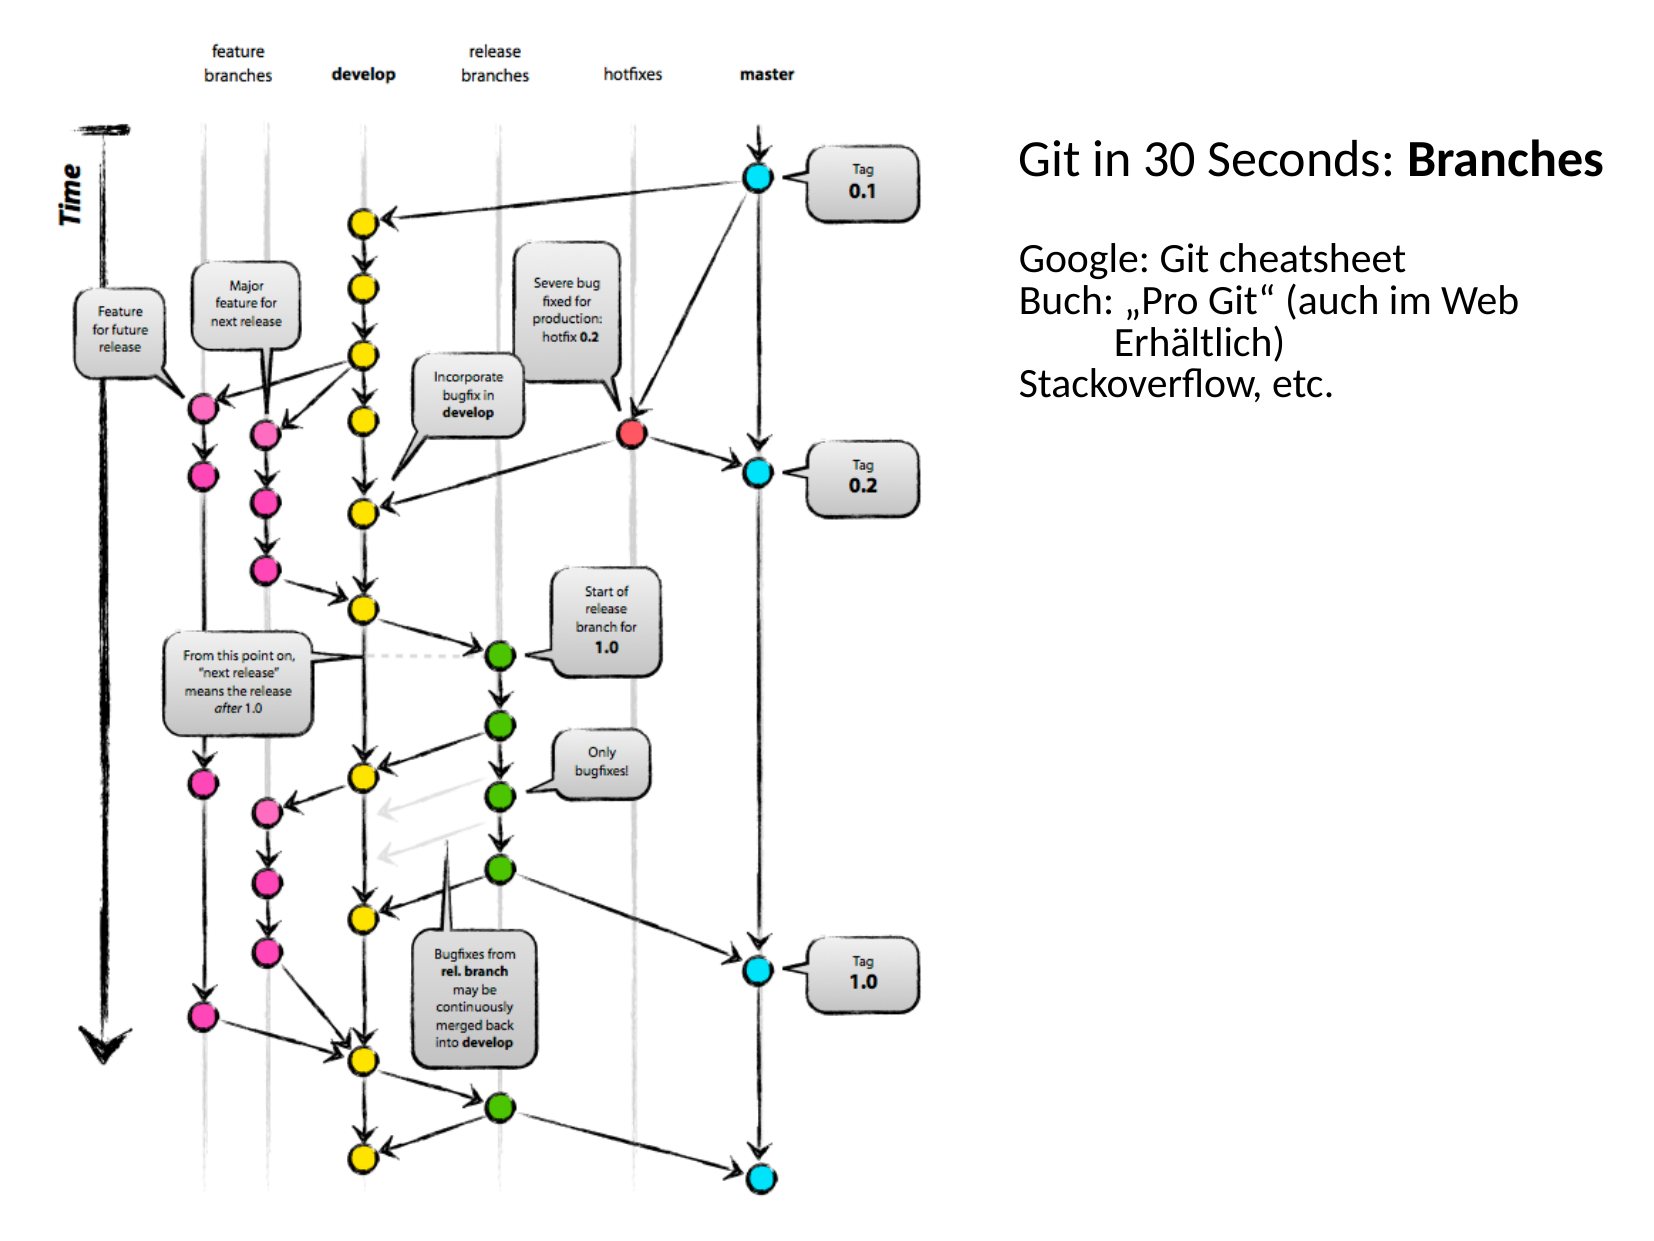

Git in 30 Seconds: Branches
Google: Git cheatsheet
Buch: „Pro Git“ (auch im Web
 Erhältlich)
Stackoverflow, etc.